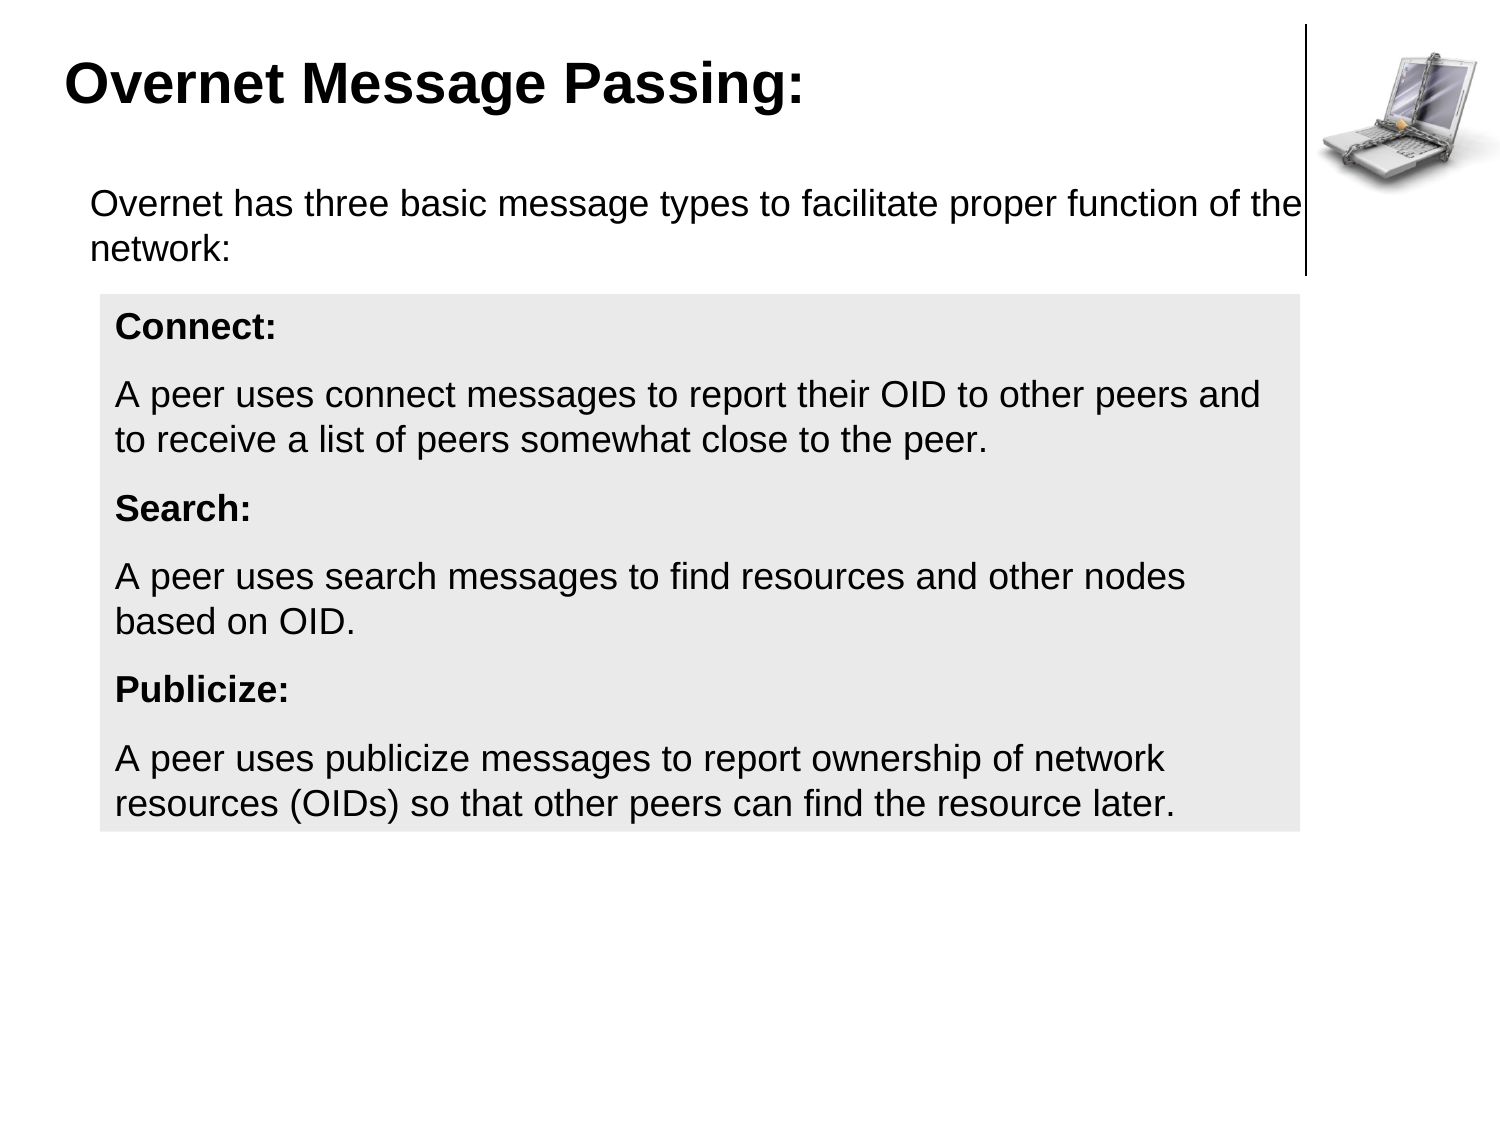

Overnet Message Passing:
Overnet has three basic message types to facilitate proper function of the network:
Connect:
A peer uses connect messages to report their OID to other peers and to receive a list of peers somewhat close to the peer.
Search:
A peer uses search messages to find resources and other nodes based on OID.
Publicize:
A peer uses publicize messages to report ownership of network resources (OIDs) so that other peers can find the resource later.